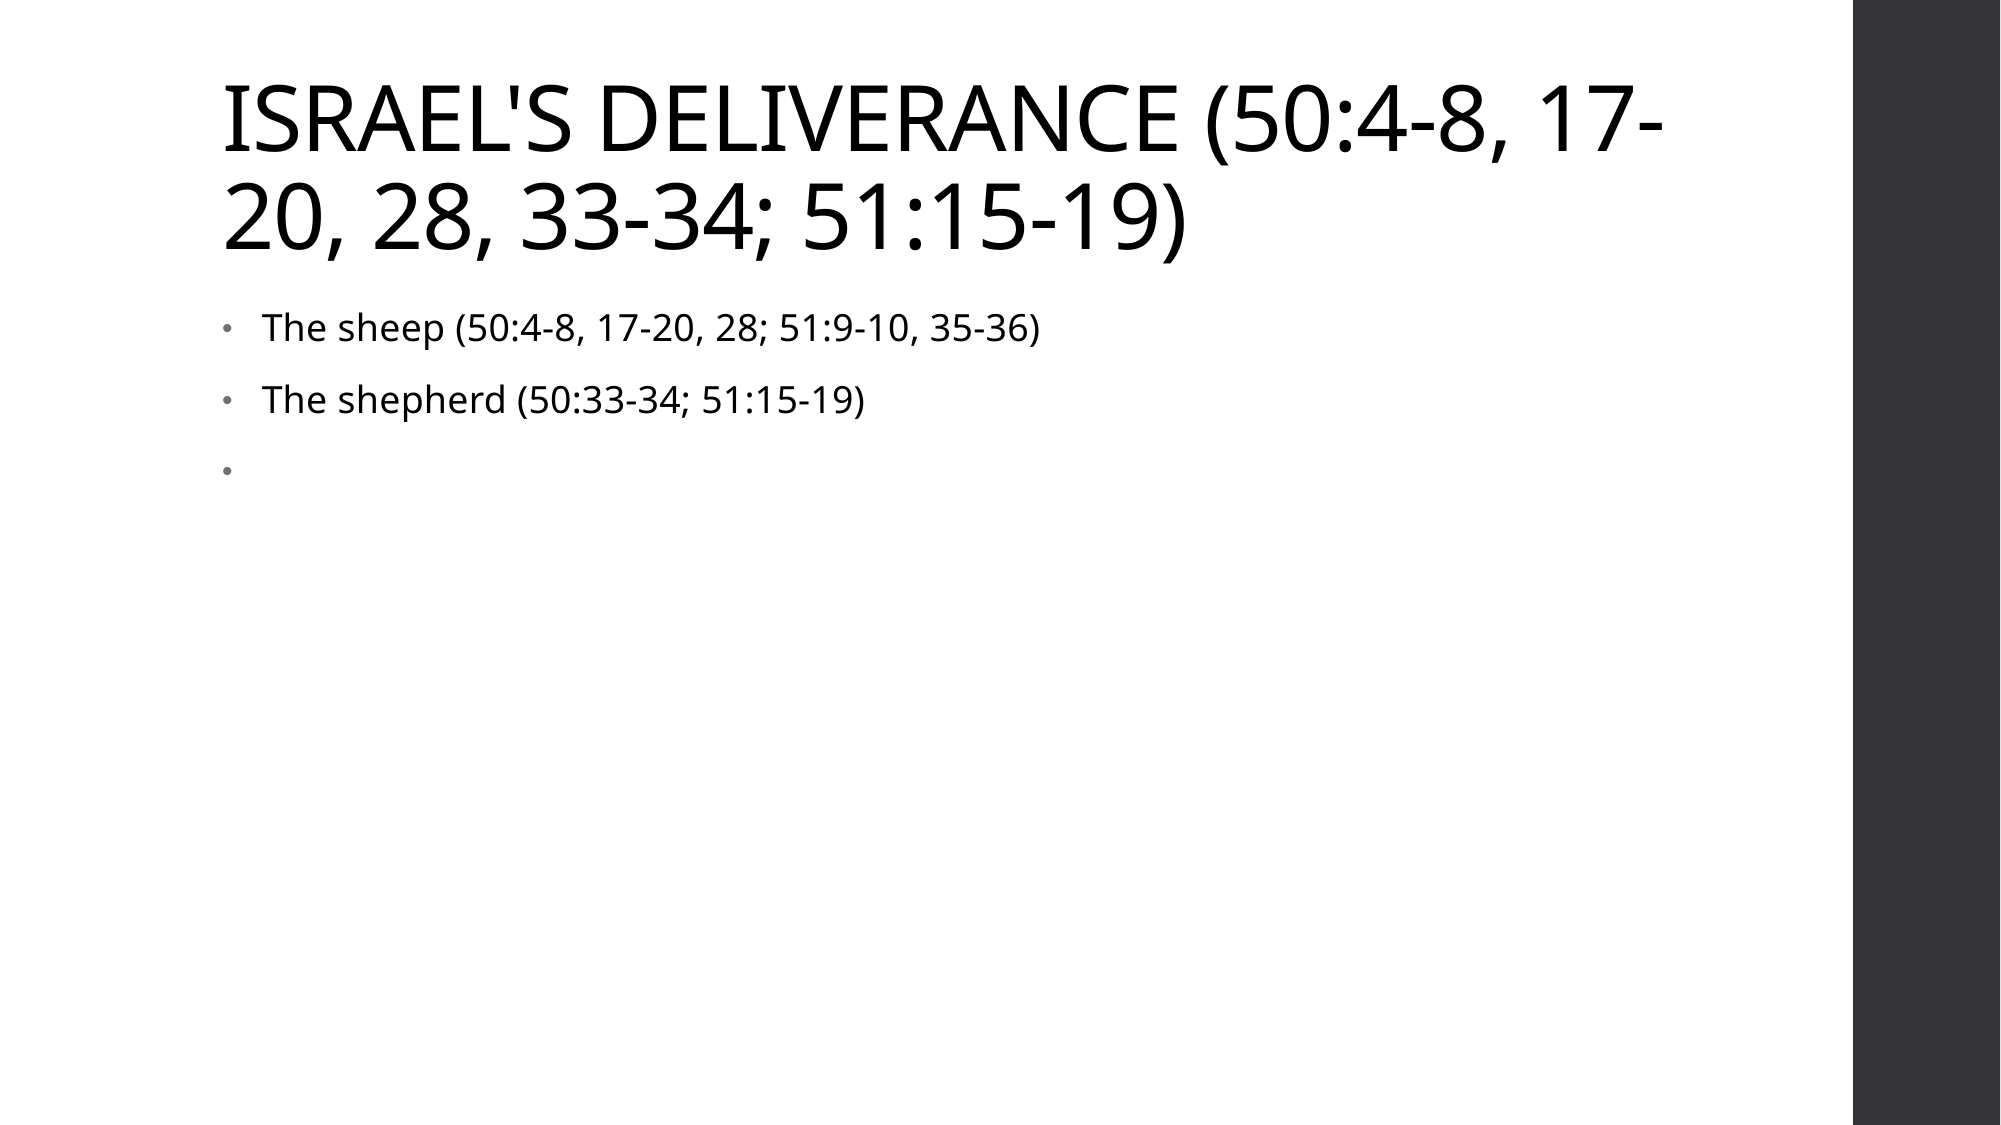

# ISRAEL'S DELIVERANCE (50:4-8, 17-20, 28, 33-34; 51:15-19)
 The sheep (50:4-8, 17-20, 28; 51:9-10, 35-36)
 The shepherd (50:33-34; 51:15-19)